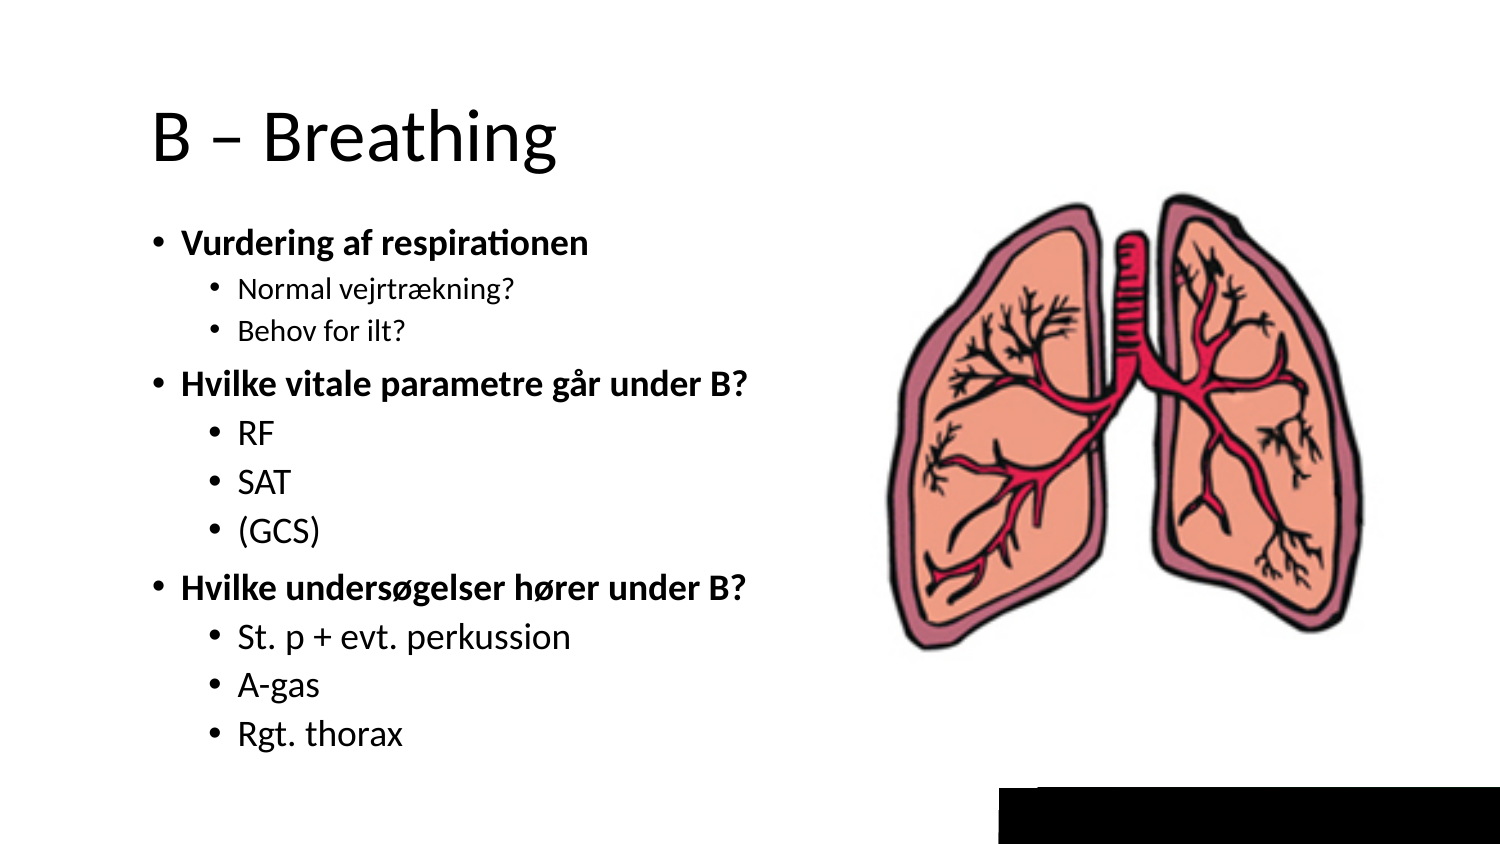

B – Breathing
Vurdering af respirationen
Normal vejrtrækning?
Behov for ilt?
Hvilke vitale parametre går under B?
RF
SAT
(GCS)
Hvilke undersøgelser hører under B?
St. p + evt. perkussion
A-gas
Rgt. thorax